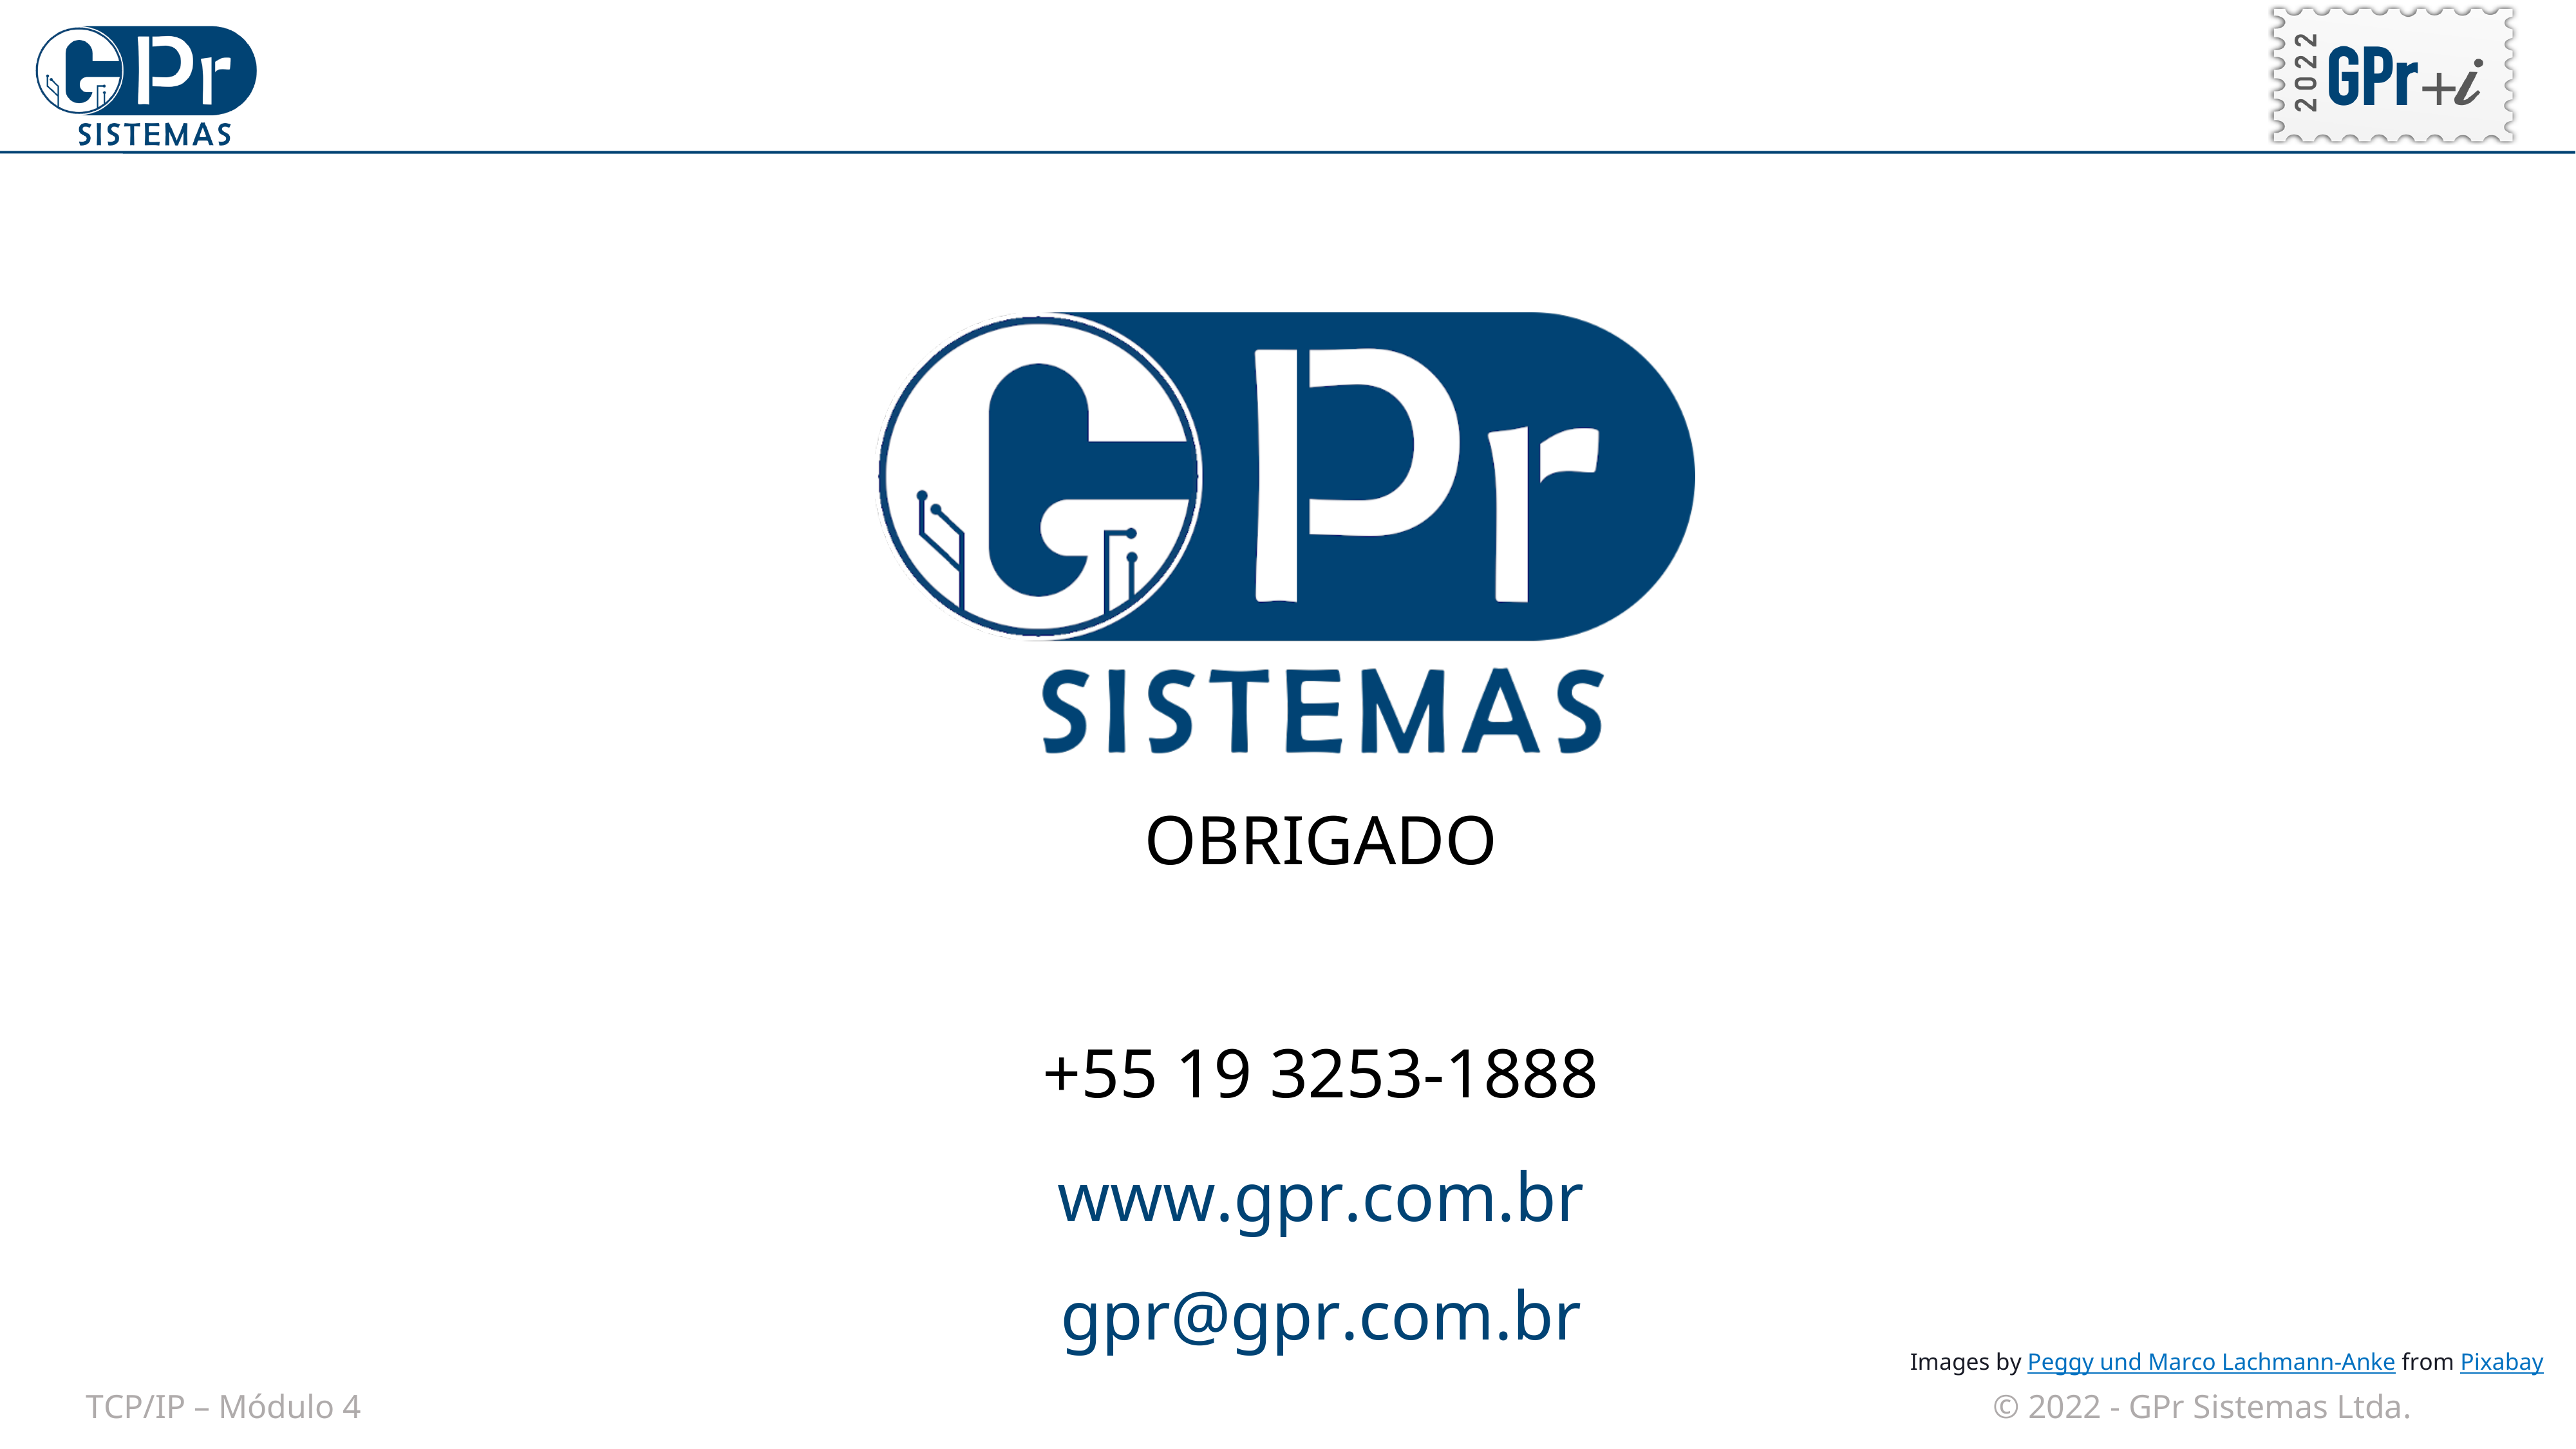

OBRIGADO
+55 19 3253-1888
www.gpr.com.br
gpr@gpr.com.br
Images by Peggy und Marco Lachmann-Anke from Pixabay